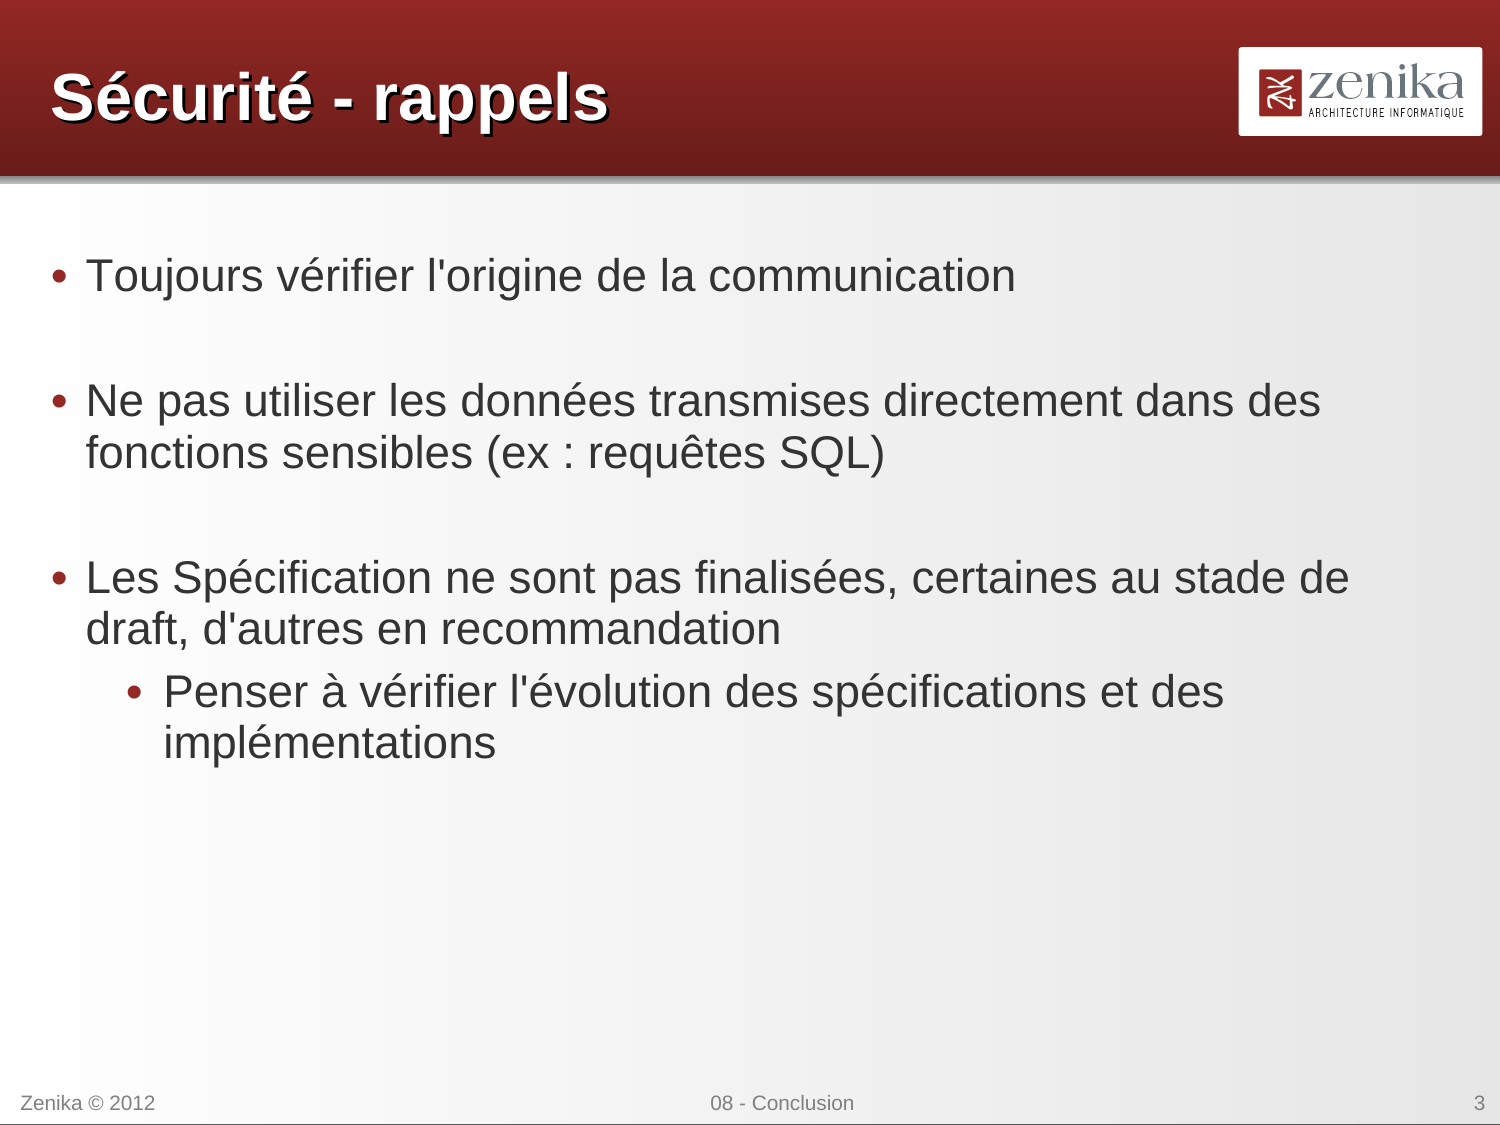

# Sécurité - rappels
Toujours vérifier l'origine de la communication
Ne pas utiliser les données transmises directement dans des fonctions sensibles (ex : requêtes SQL)
Les Spécification ne sont pas finalisées, certaines au stade de draft, d'autres en recommandation
Penser à vérifier l'évolution des spécifications et des implémentations